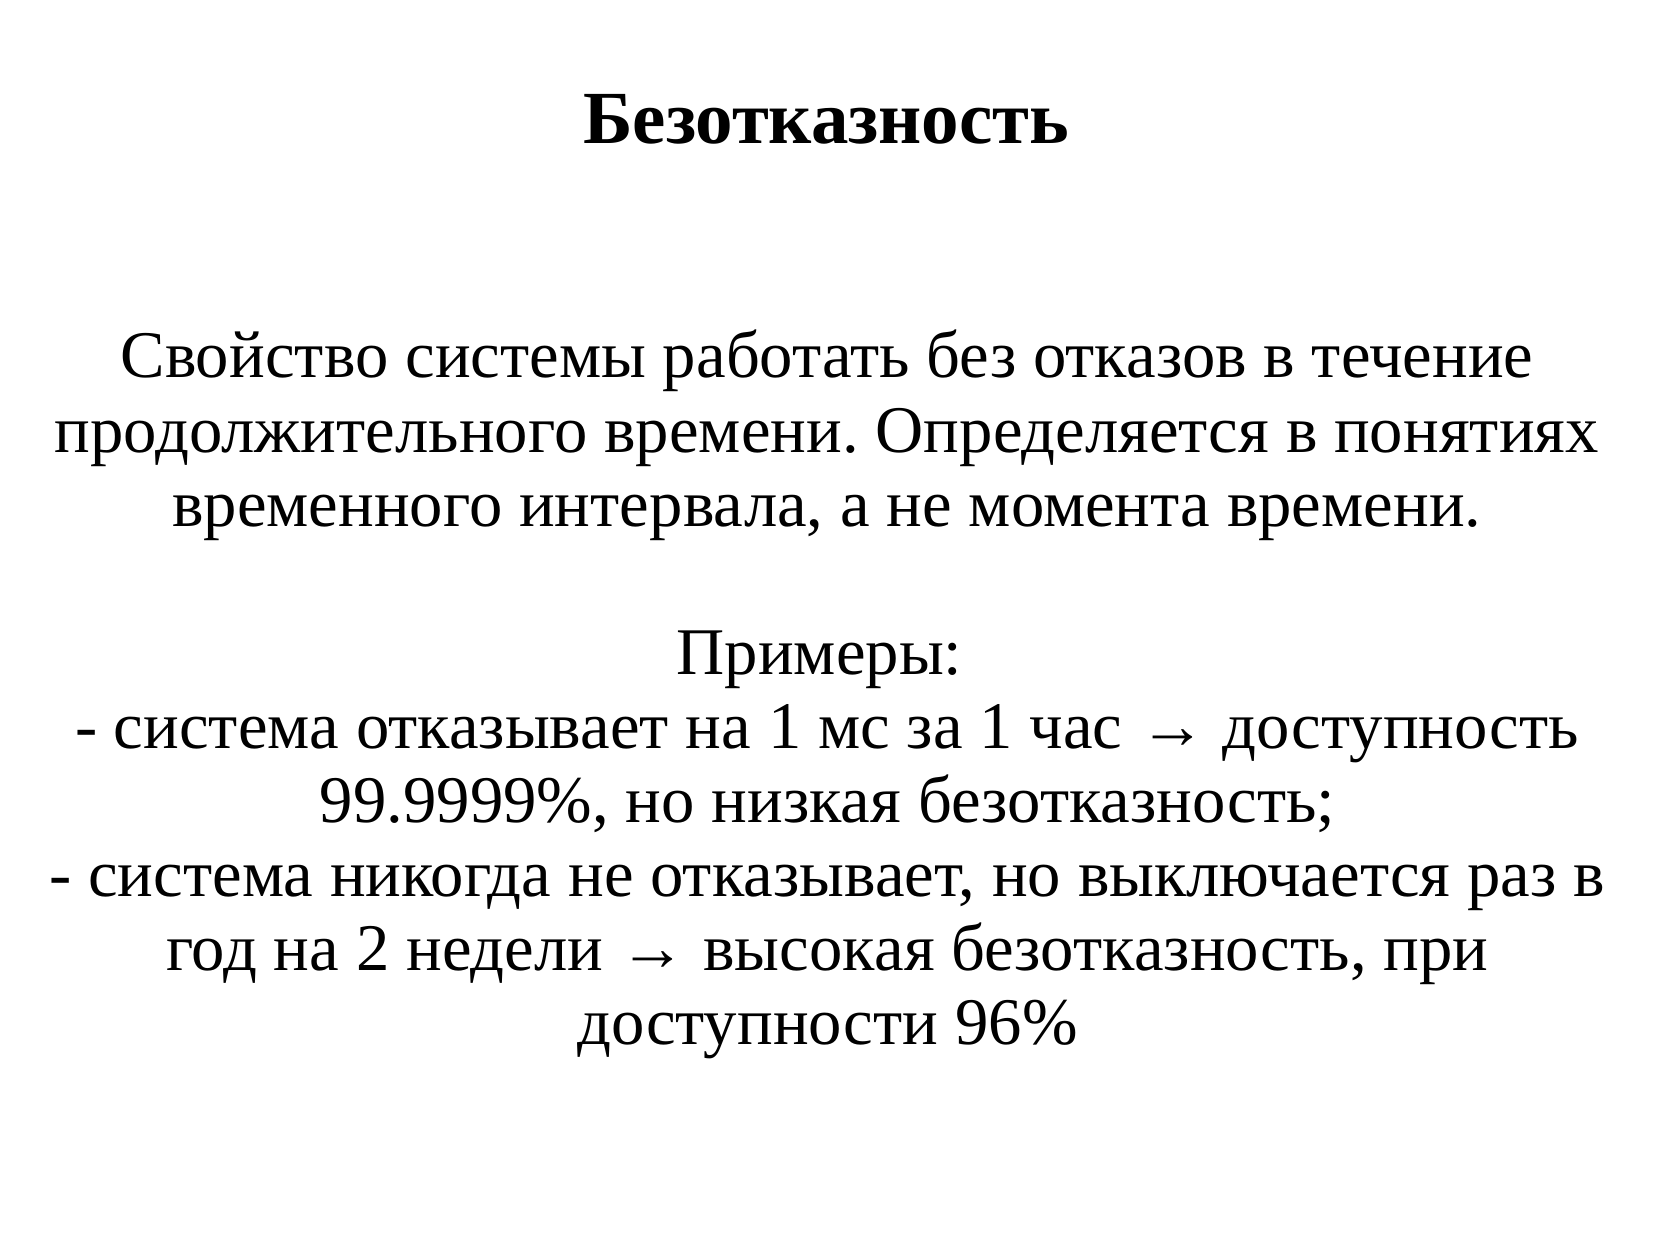

# Безотказность
Свойство системы работать без отказов в течение продолжительного времени. Определяется в понятиях временного интервала, а не момента времени.
Примеры:
- система отказывает на 1 мс за 1 час → доступность 99.9999%, но низкая безотказность;
- система никогда не отказывает, но выключается раз в год на 2 недели → высокая безотказность, при доступности 96%